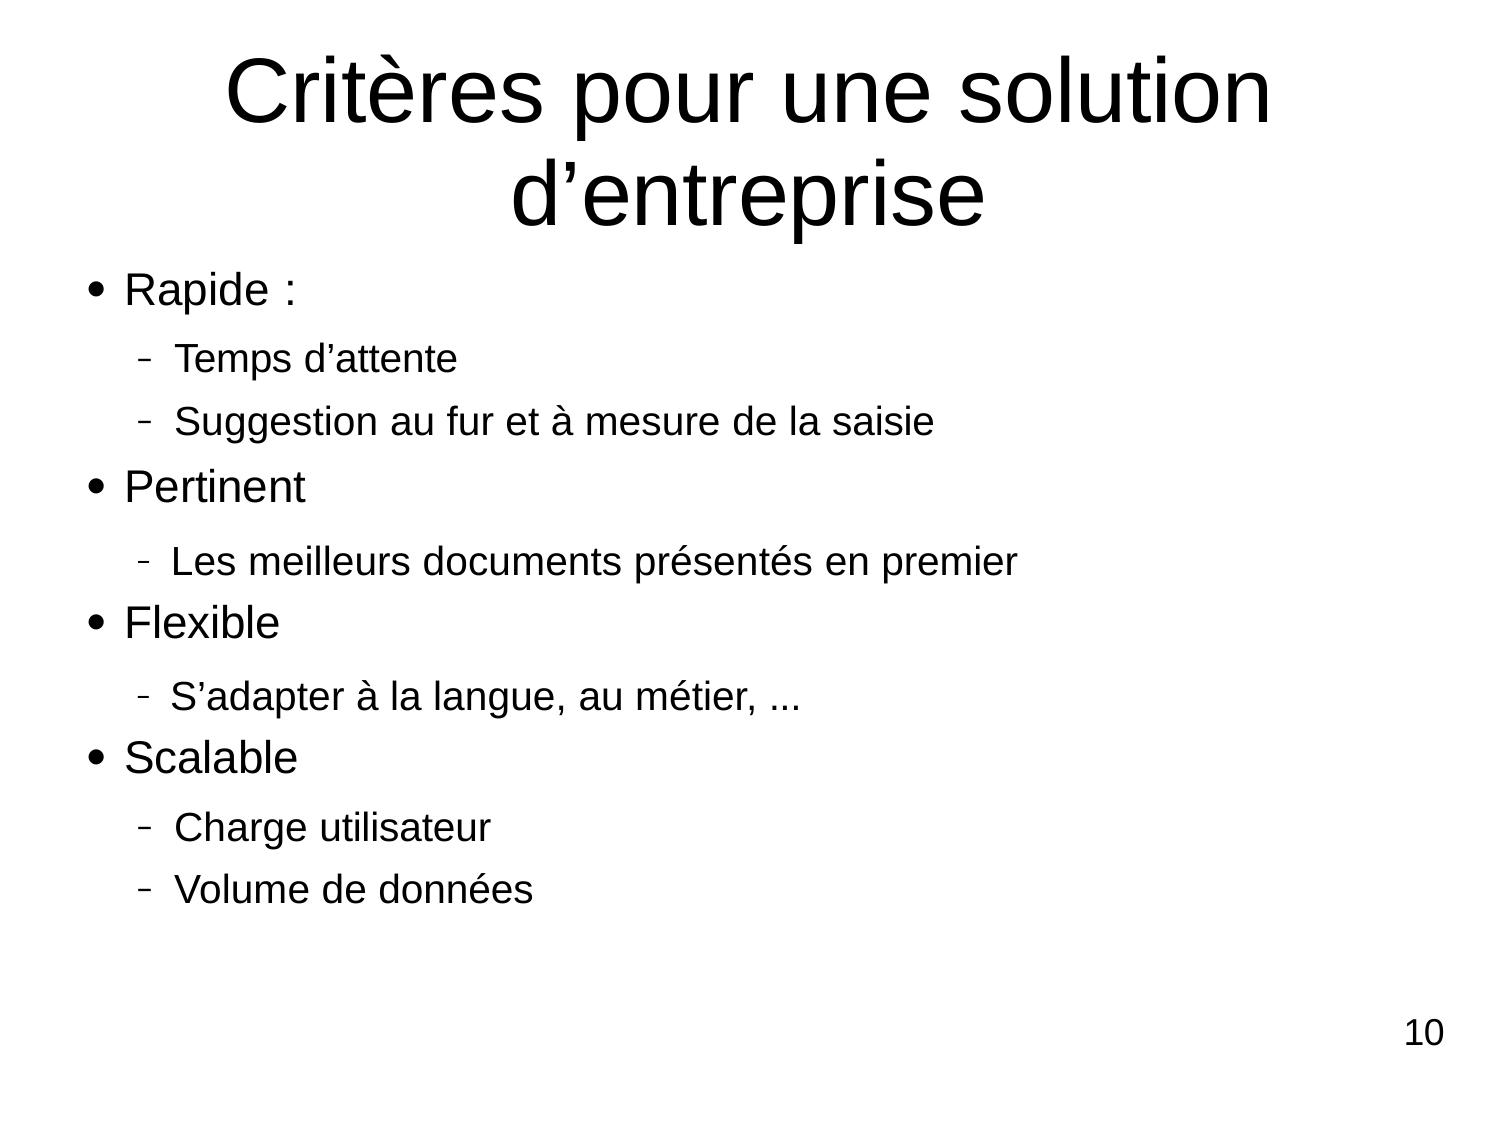

# Critères pour une solution d’entreprise
Rapide :
●
Temps d’attente
Suggestion au fur et à mesure de la saisie
Pertinent
– Les meilleurs documents présentés en premier
●
Flexible
– S’adapter à la langue, au métier, ...
●
Scalable
●
Charge utilisateur
Volume de données
10